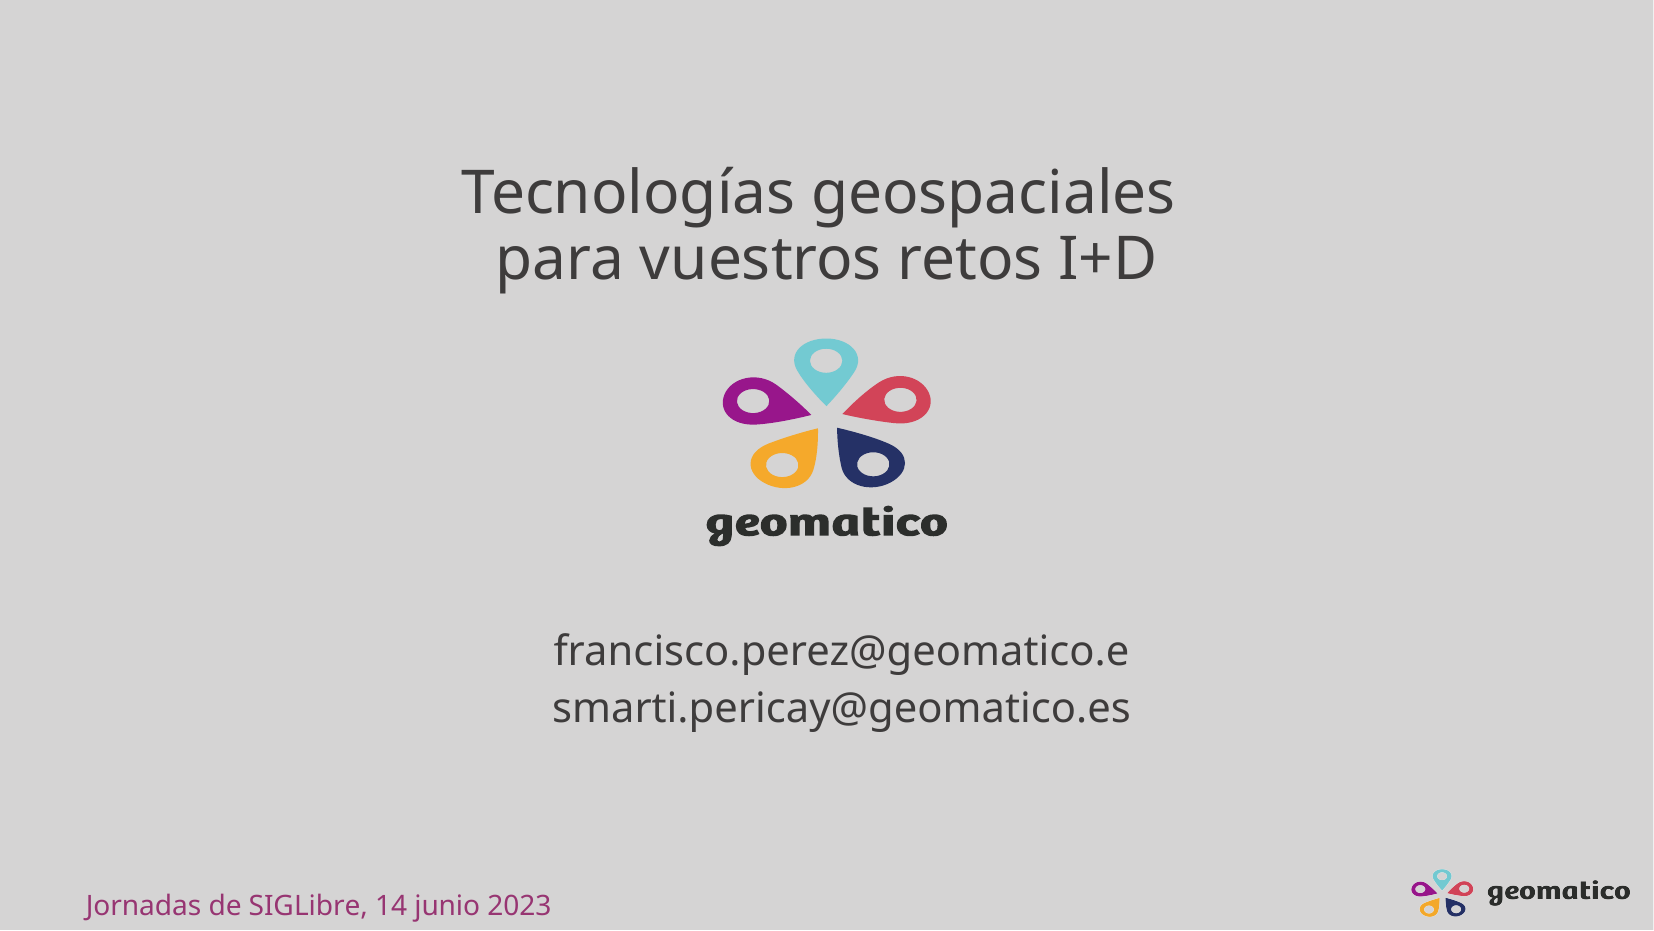

Tecnologías geospaciales
para vuestros retos I+D
francisco.perez@geomatico.esmarti.pericay@geomatico.es